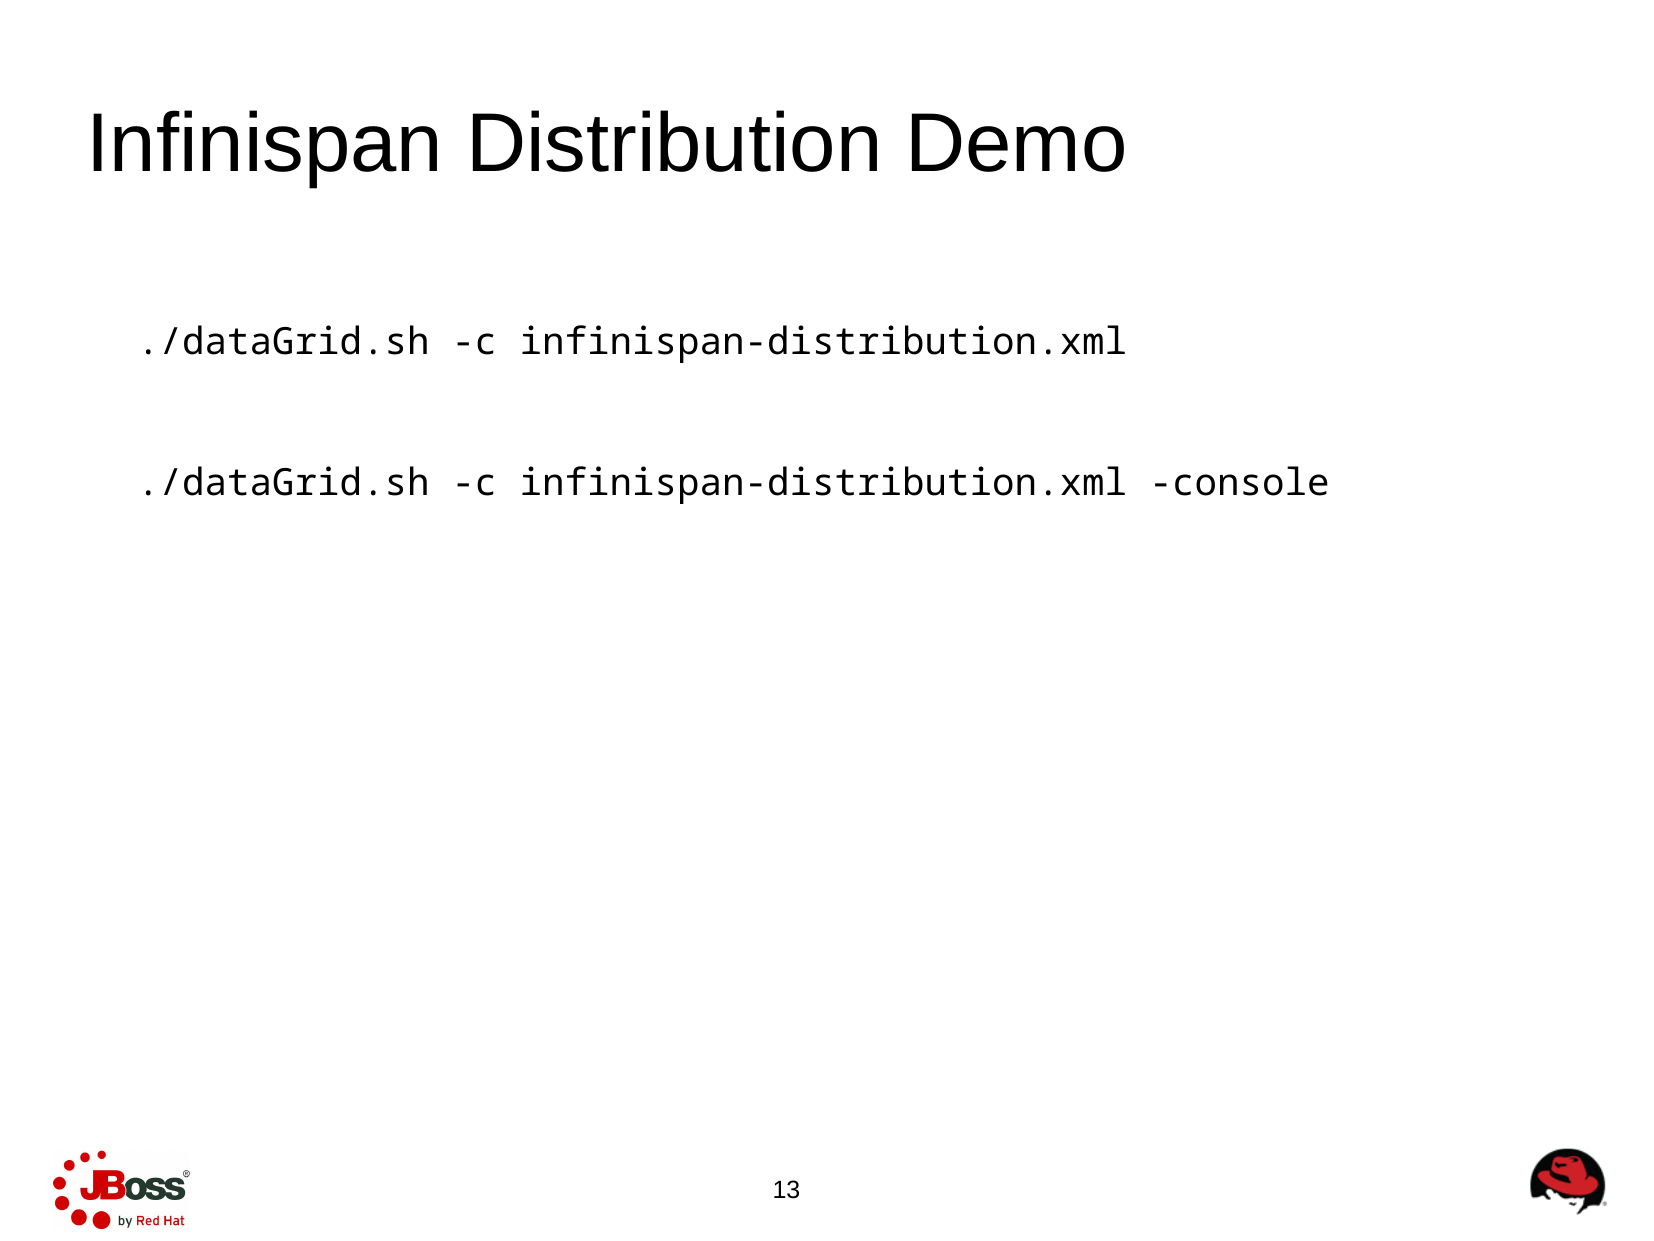

# Infinispan Distribution Demo
./dataGrid.sh -c infinispan-distribution.xml
./dataGrid.sh -c infinispan-distribution.xml -console